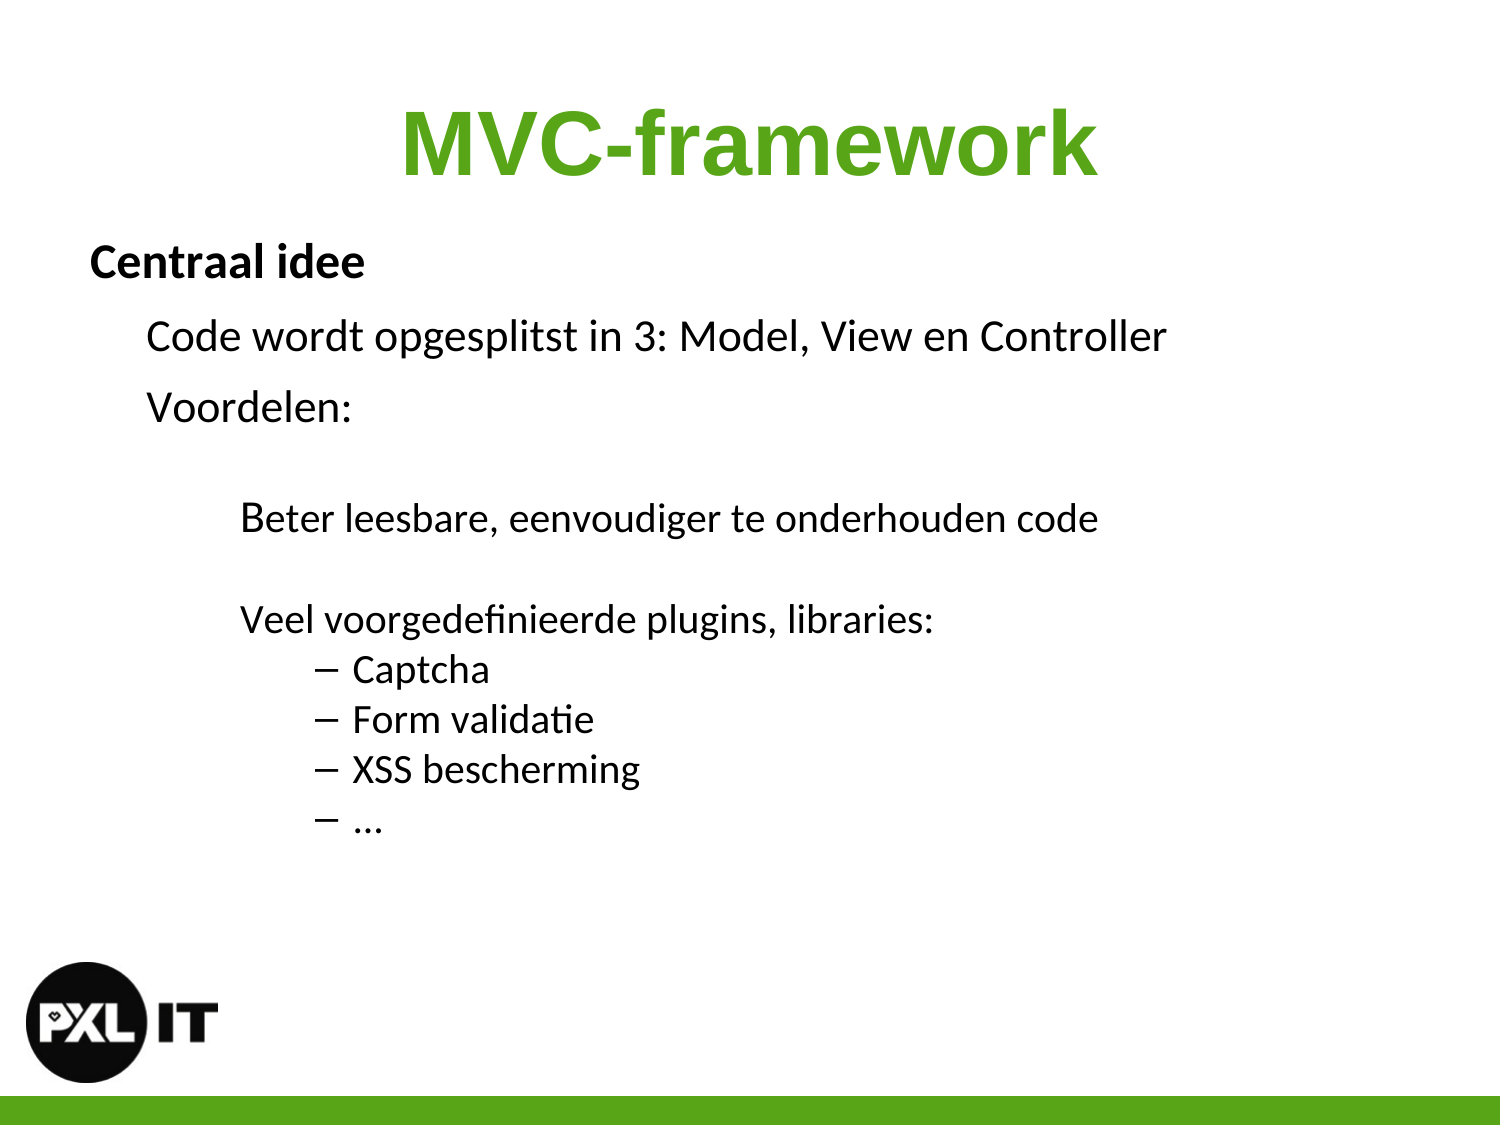

# MVC-framework
Centraal idee
Code wordt opgesplitst in 3: Model, View en Controller
Voordelen:
 	Beter leesbare, eenvoudiger te onderhouden code
		Veel voorgedefinieerde plugins, libraries:
Captcha
Form validatie
XSS bescherming
...